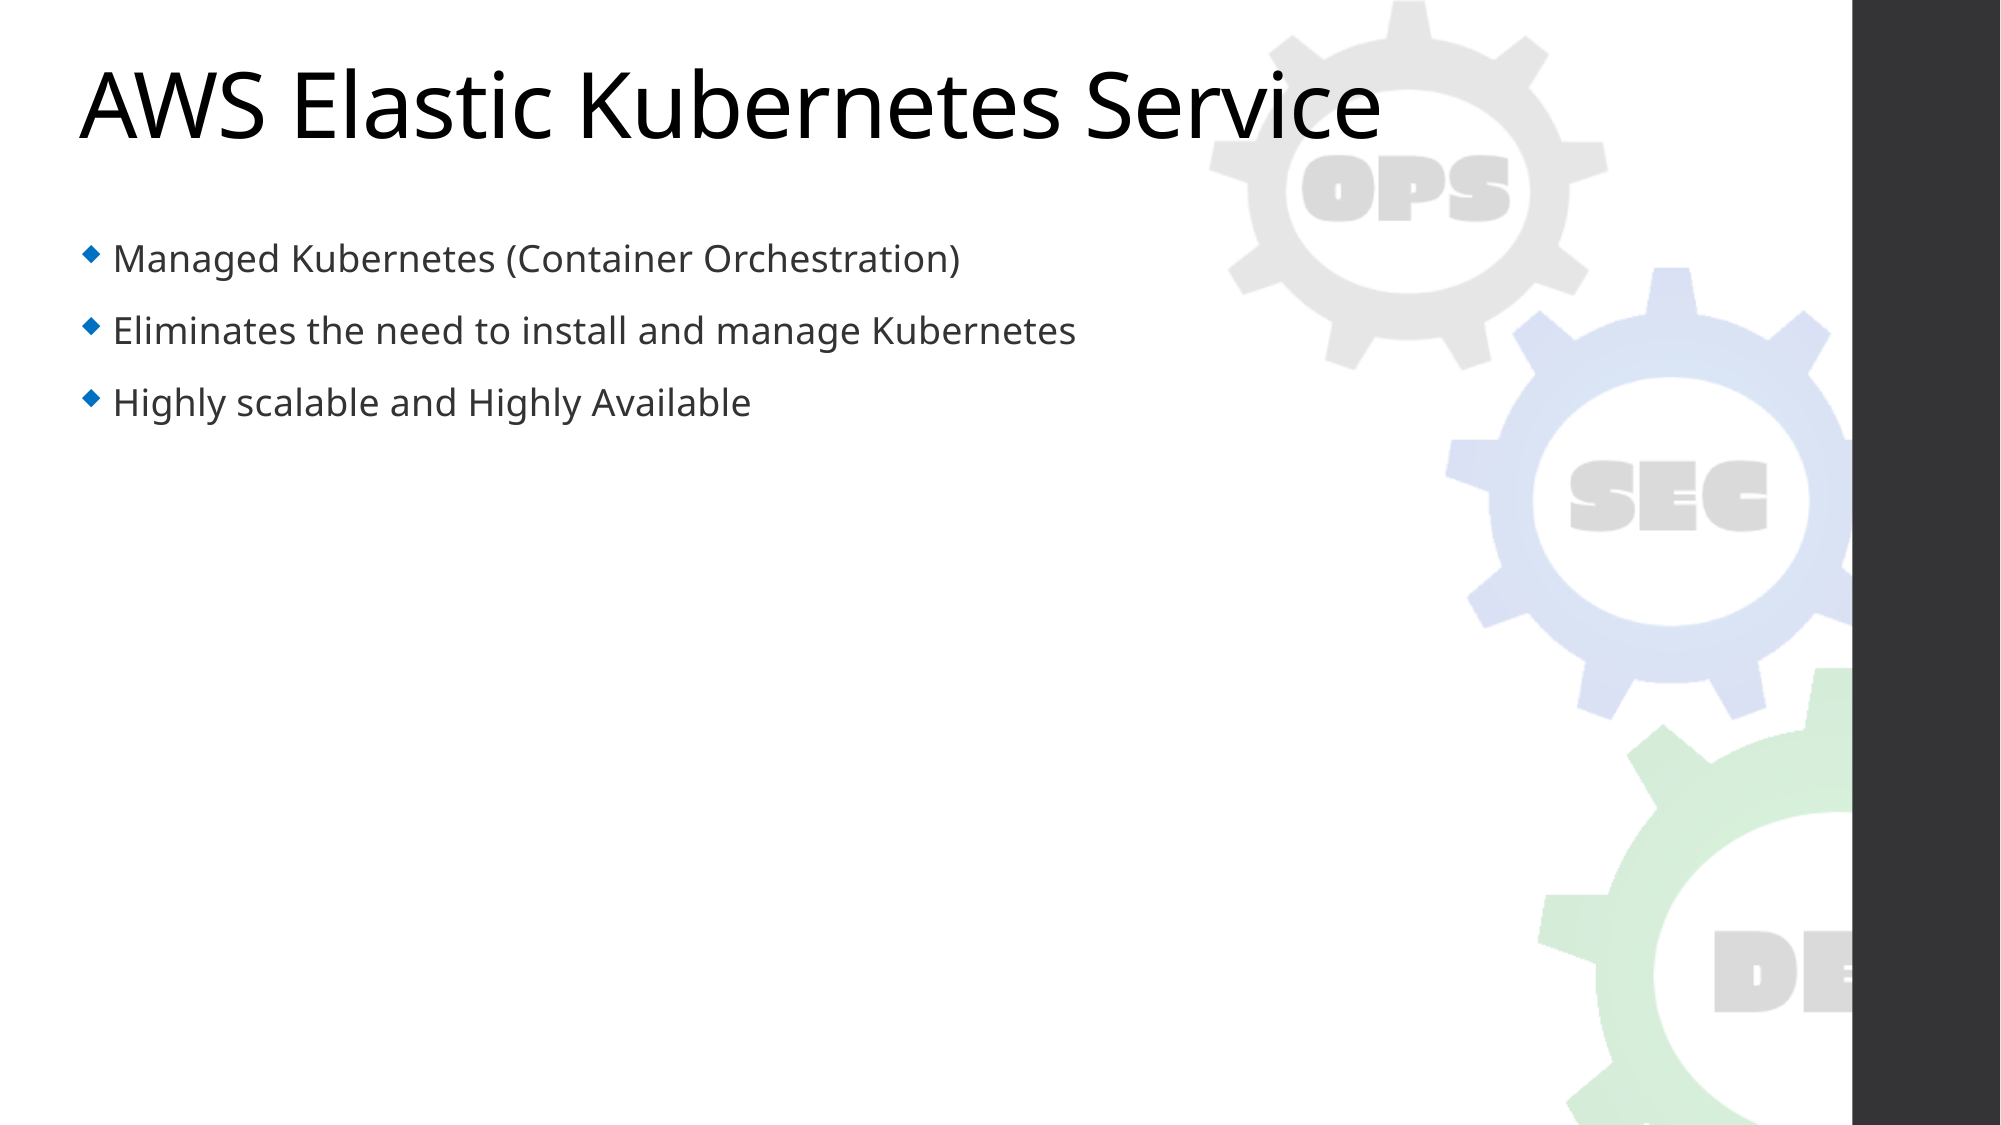

# AWS Elastic Kubernetes Service
Managed Kubernetes (Container Orchestration)
Eliminates the need to install and manage Kubernetes
Highly scalable and Highly Available